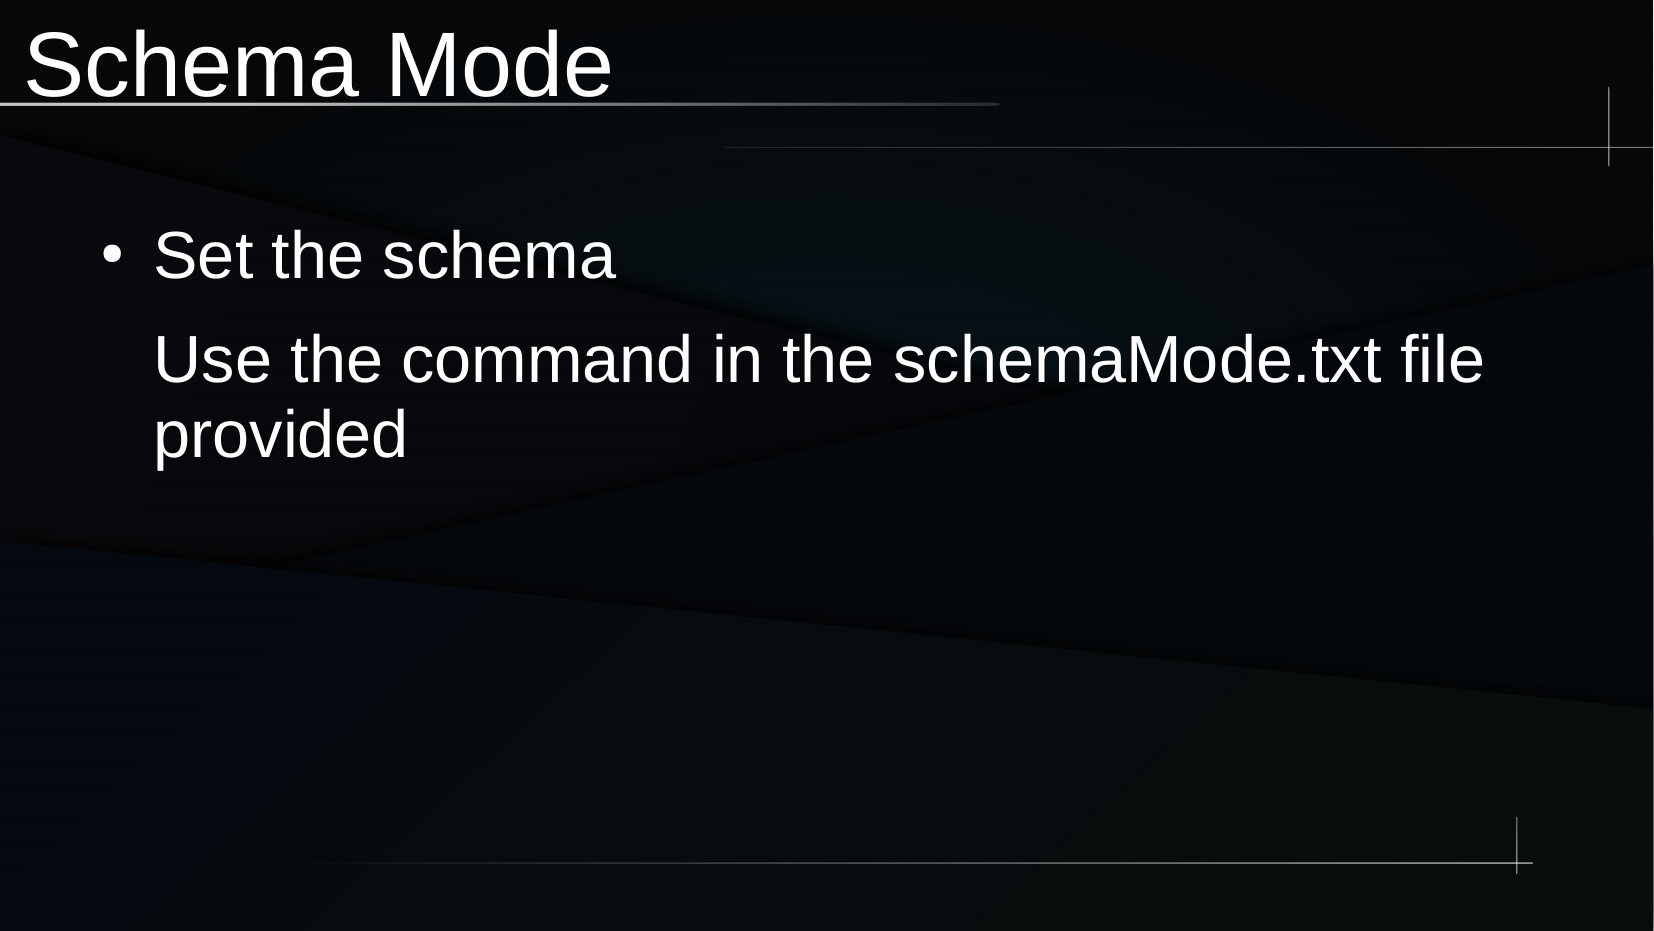

# Schema Mode
Set the schema
Use the command in the schemaMode.txt file provided